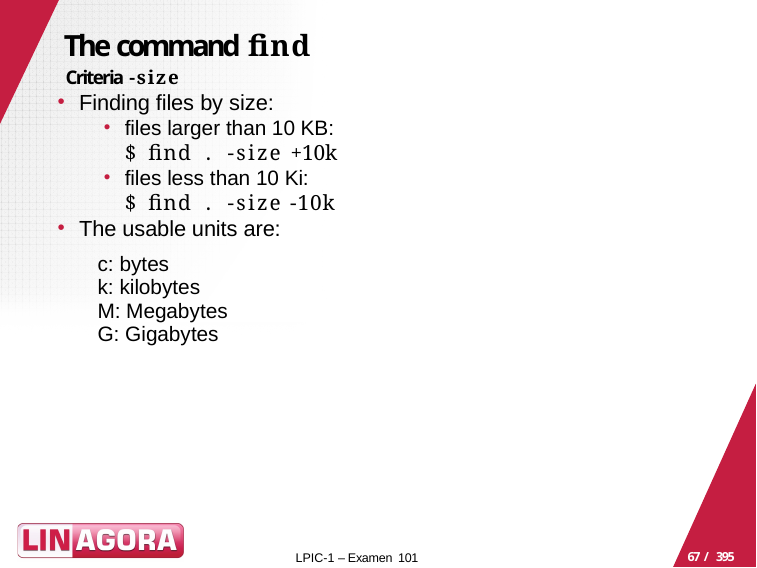

The command find
Criteria -size
Finding files by size:
files larger than 10 KB:
$ find . -size +10k
files less than 10 Ki:
$ find . -size -10k
The usable units are:
c: bytes
k: kilobytes
M: Megabytes
G: Gigabytes
LPIC-1 – Examen 101